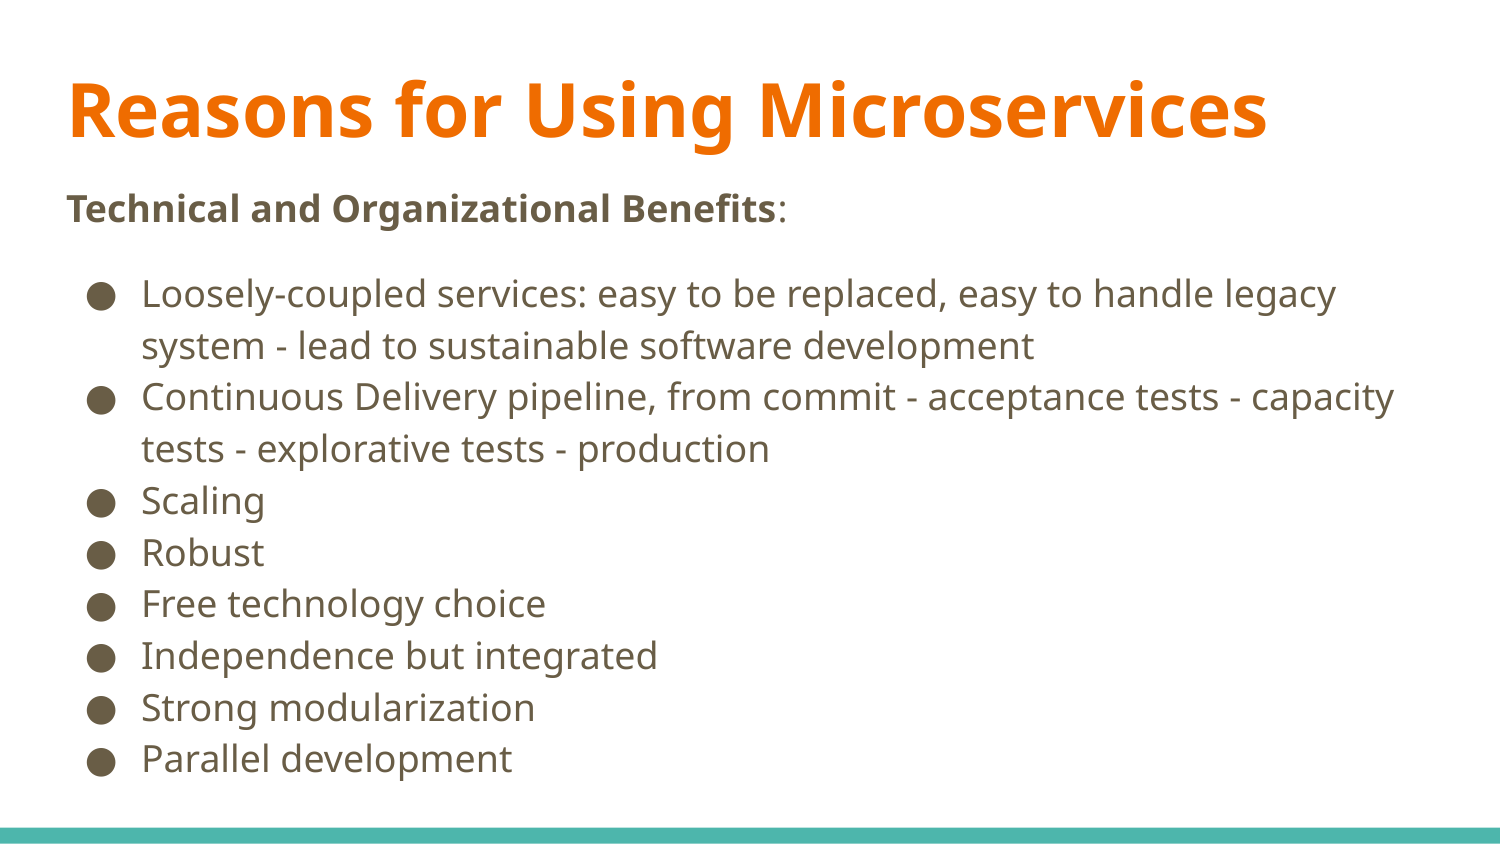

# Reasons for Using Microservices
Technical and Organizational Benefits:
Loosely-coupled services: easy to be replaced, easy to handle legacy system - lead to sustainable software development
Continuous Delivery pipeline, from commit - acceptance tests - capacity tests - explorative tests - production
Scaling
Robust
Free technology choice
Independence but integrated
Strong modularization
Parallel development